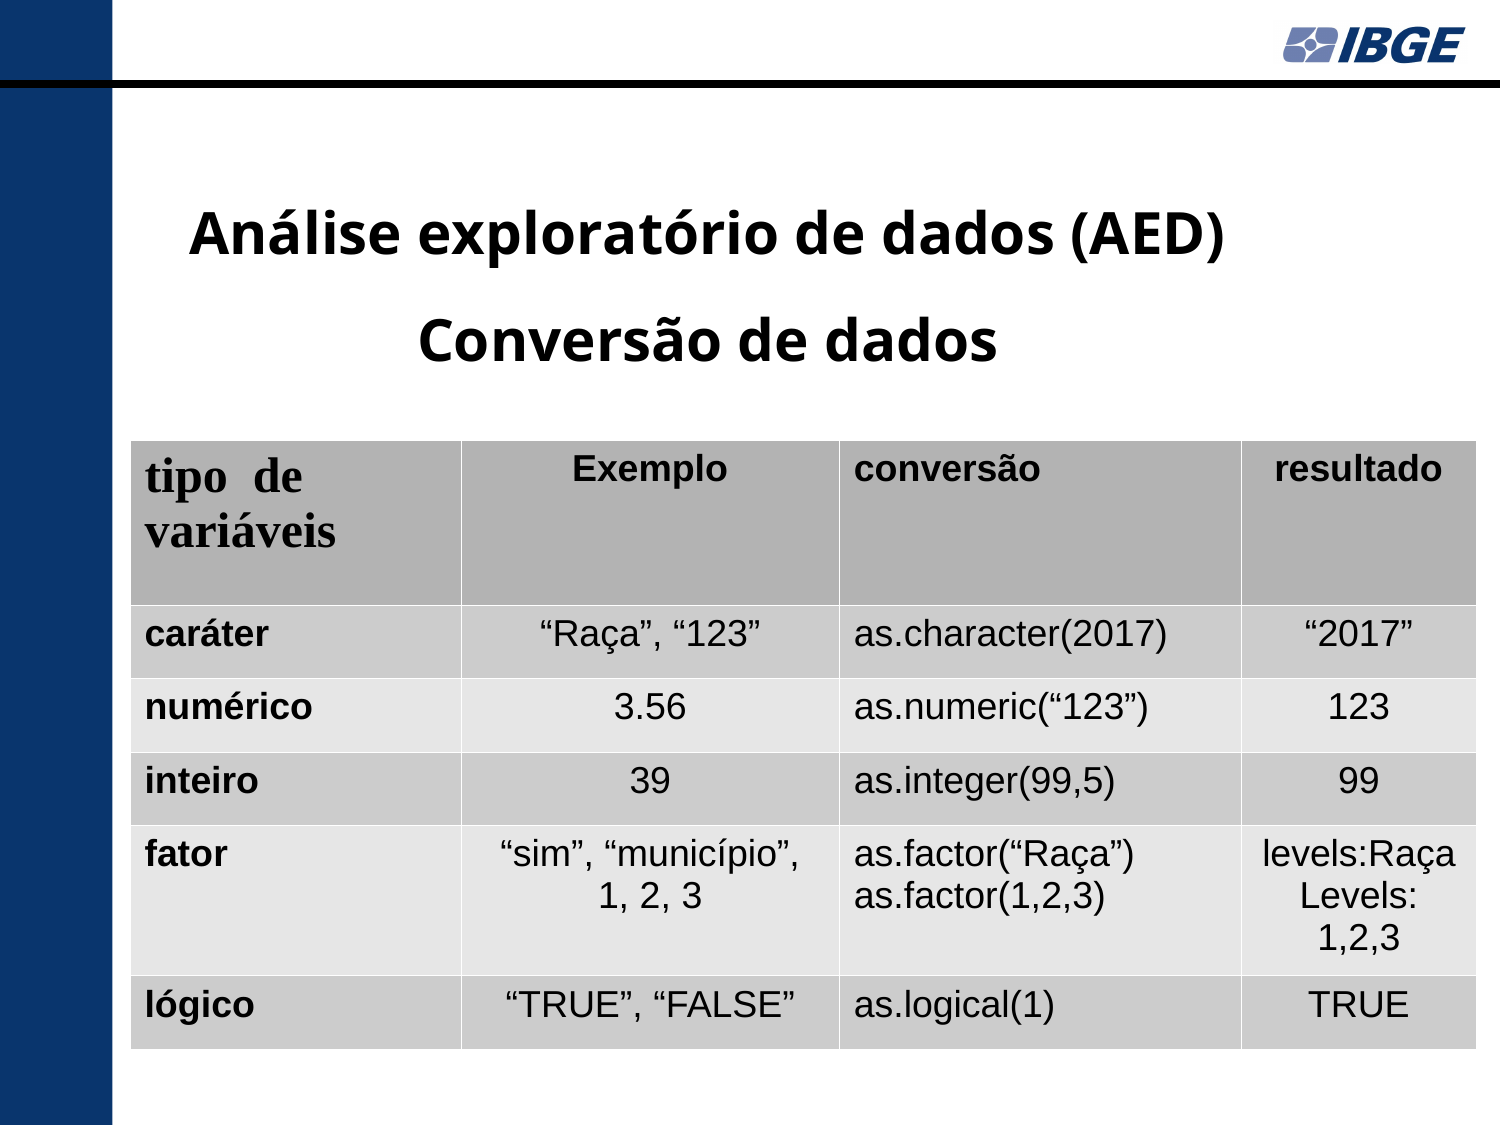

Análise exploratório de dados (AED)
Conversão de dados
| tipo de variáveis | Exemplo | conversão | resultado |
| --- | --- | --- | --- |
| caráter | “Raça”, “123” | as.character(2017) | “2017” |
| numérico | 3.56 | as.numeric(“123”) | 123 |
| inteiro | 39 | as.integer(99,5) | 99 |
| fator | “sim”, “município”, 1, 2, 3 | as.factor(“Raça”) as.factor(1,2,3) | levels:Raça Levels: 1,2,3 |
| lógico | “TRUE”, “FALSE” | as.logical(1) | TRUE |